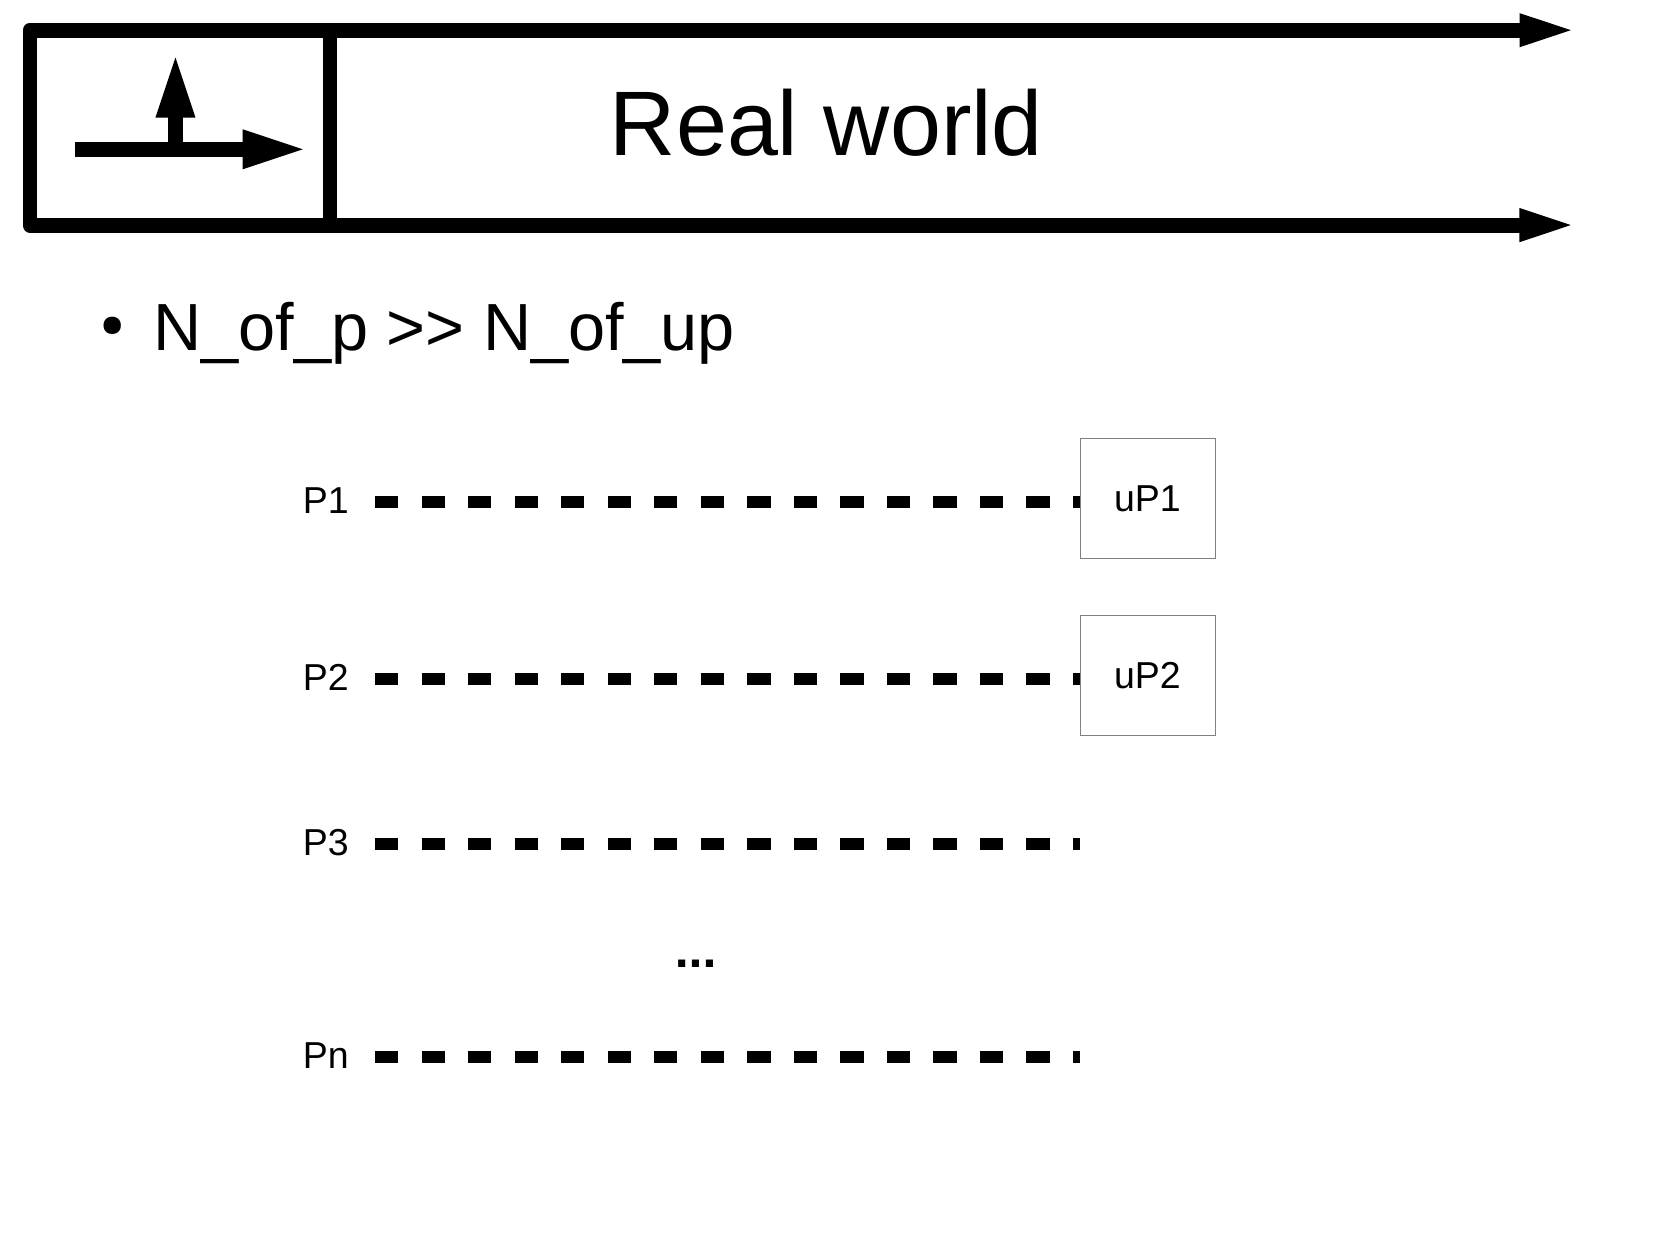

# Real world
N_of_p >> N_of_up
uP1
P1
uP2
P2
P3
...
Pn